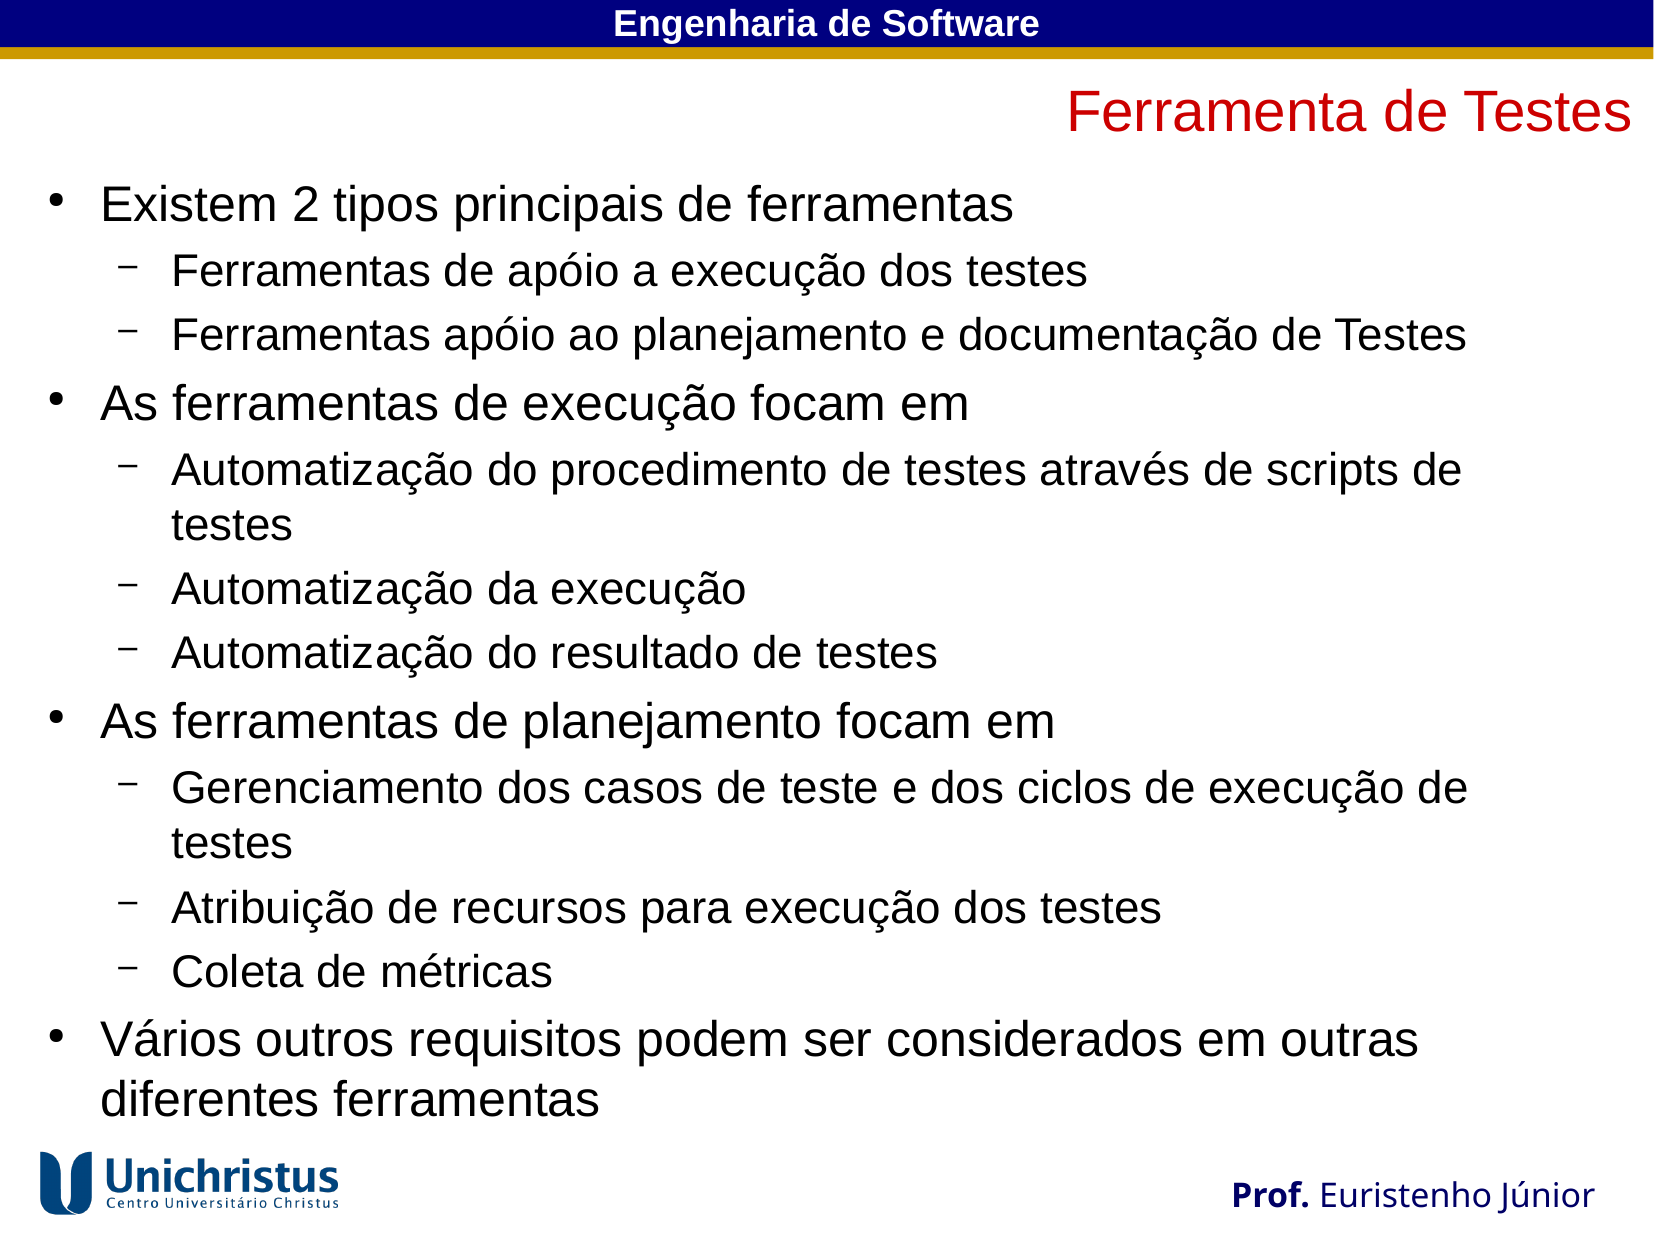

Engenharia de Software
Ferramenta de Testes
# Existem 2 tipos principais de ferramentas
Ferramentas de apóio a execução dos testes
Ferramentas apóio ao planejamento e documentação de Testes
As ferramentas de execução focam em
Automatização do procedimento de testes através de scripts de testes
Automatização da execução
Automatização do resultado de testes
As ferramentas de planejamento focam em
Gerenciamento dos casos de teste e dos ciclos de execução de testes
Atribuição de recursos para execução dos testes
Coleta de métricas
Vários outros requisitos podem ser considerados em outras diferentes ferramentas
Prof. Euristenho Júnior